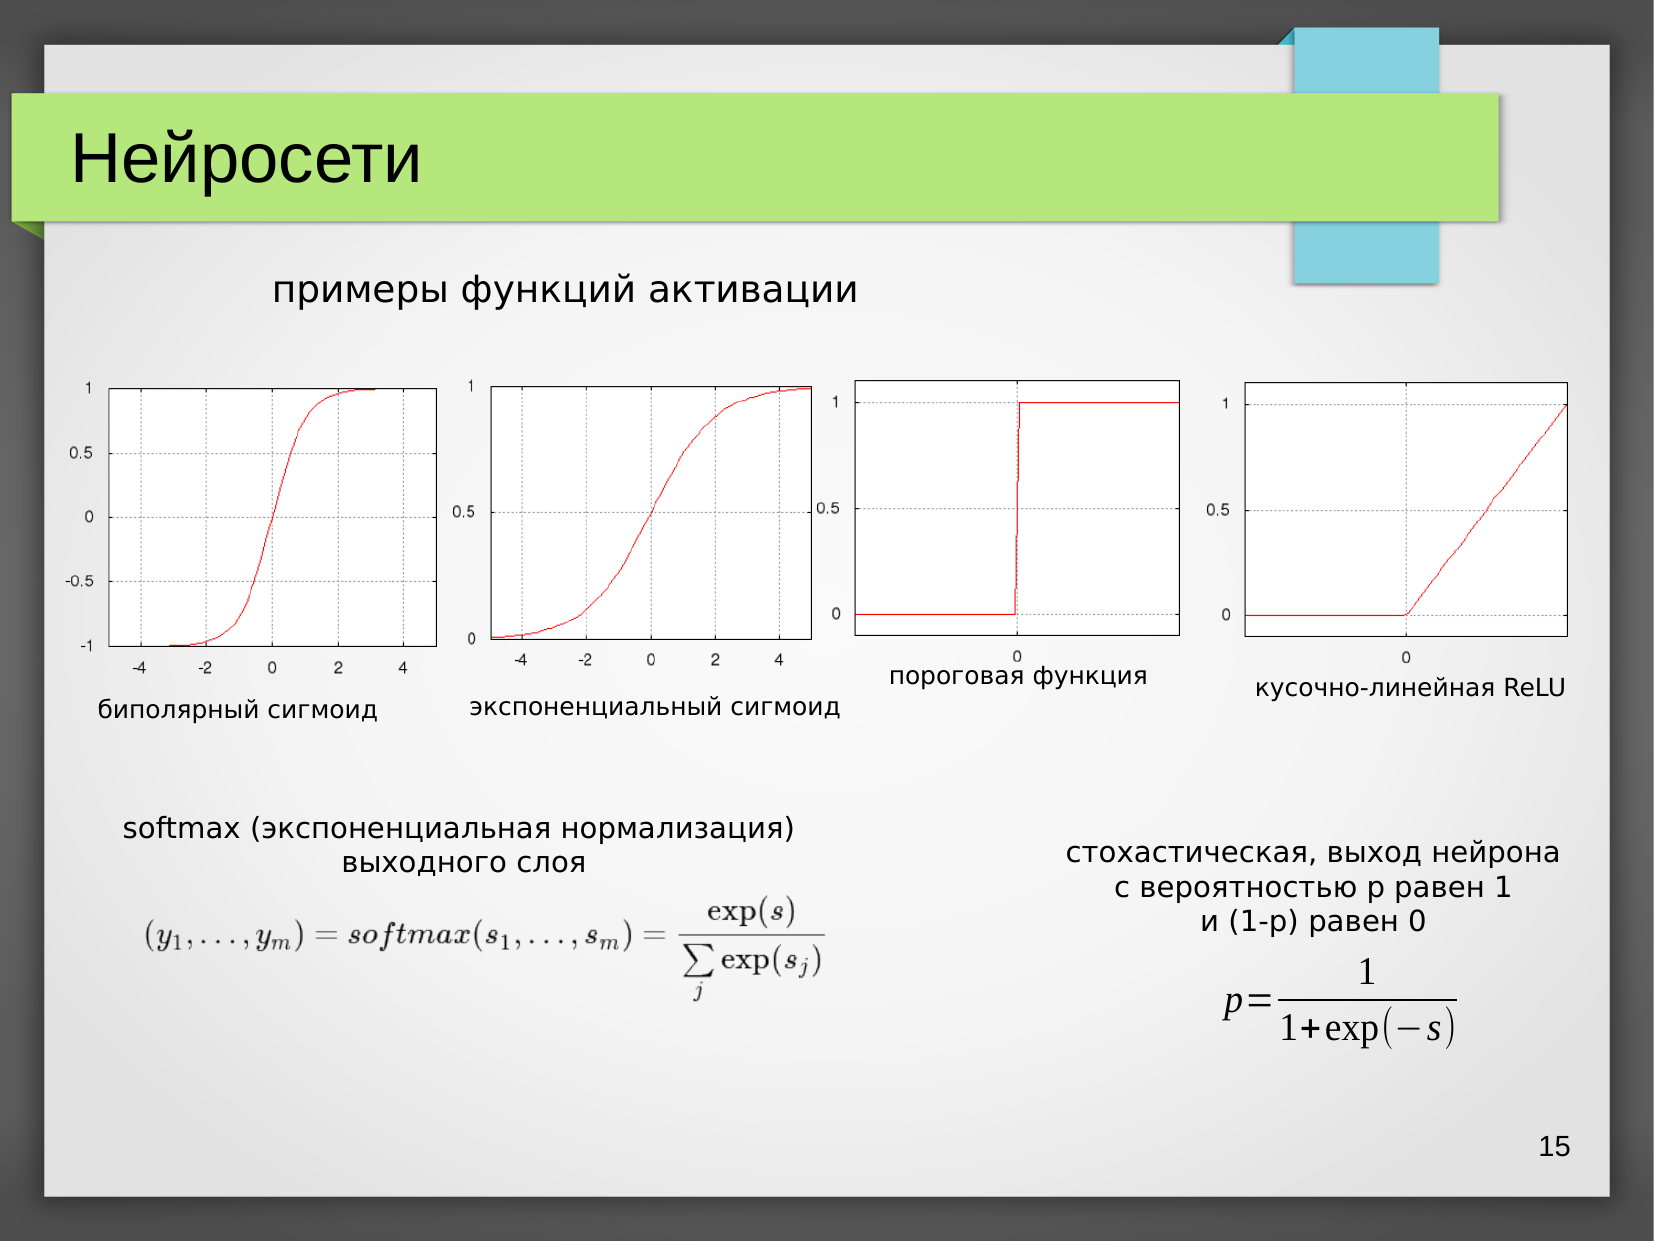

# Нейросети
примеры функций активации
пороговая функция
кусочно-линейная ReLU
экспоненциальный сигмоид
биполярный сигмоид
softmax (экспоненциальная нормализация)
выходного слоя
стохастическая, выход нейрона
с вероятностью p равен 1
и (1-p) равен 0
15